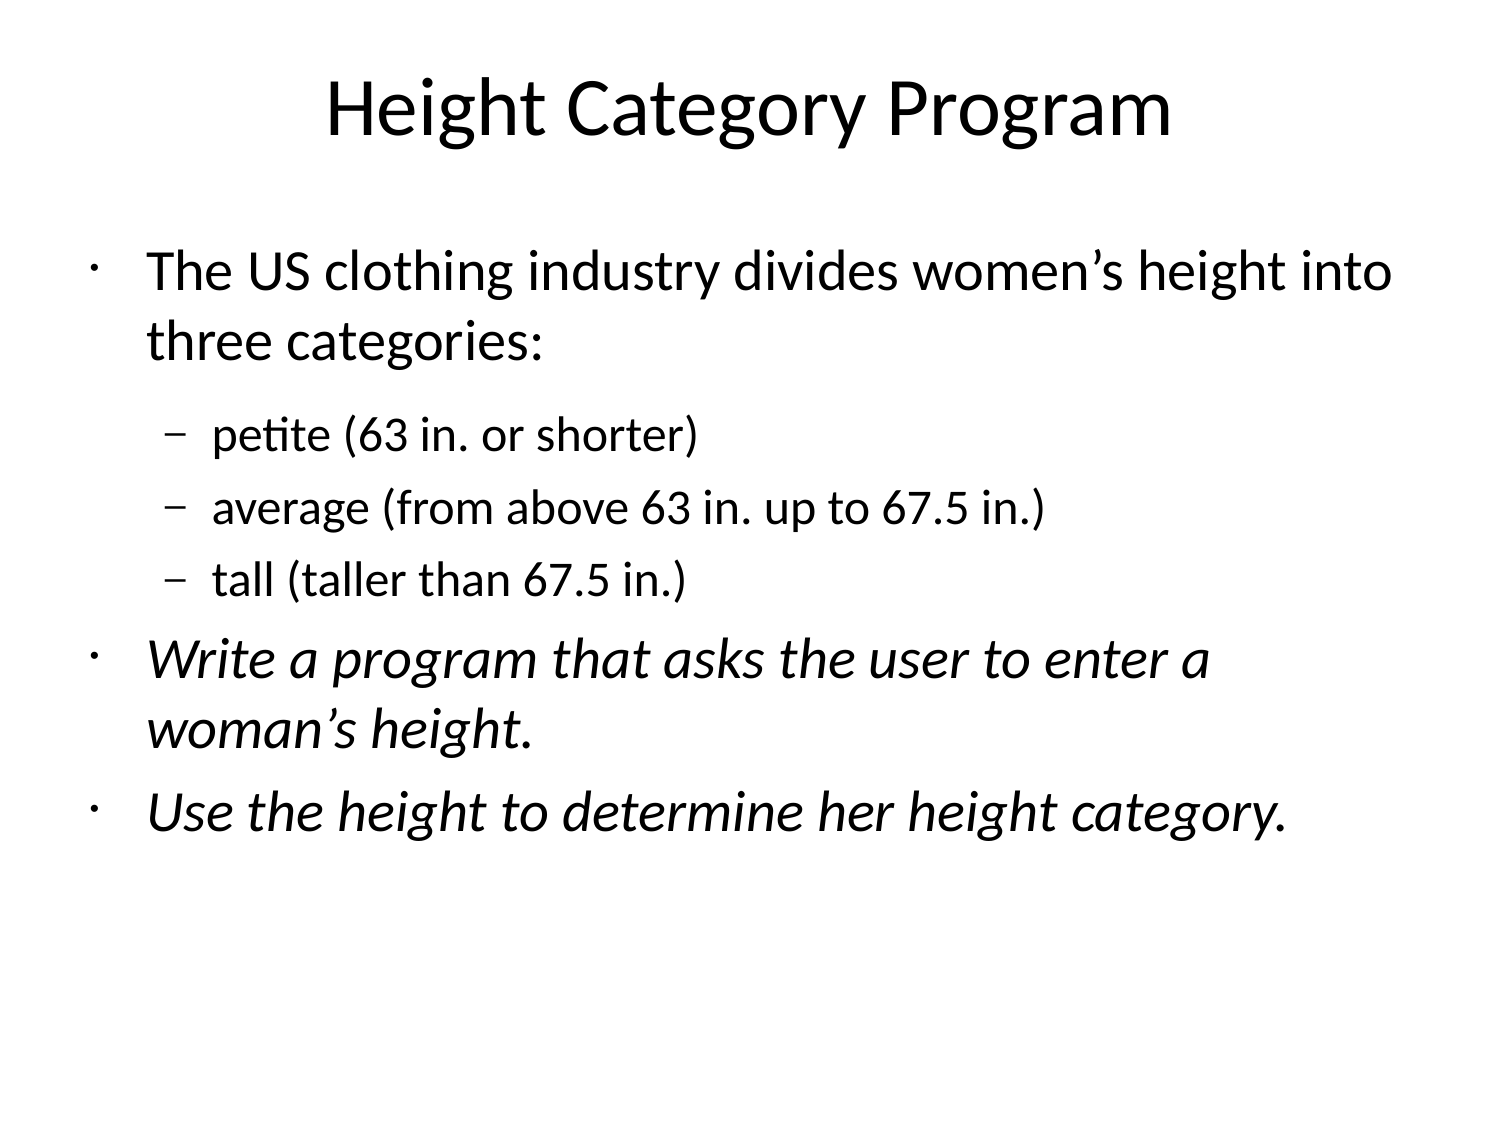

# Height Category Program
The US clothing industry divides women’s height into three categories:
petite (63 in. or shorter)
average (from above 63 in. up to 67.5 in.)
tall (taller than 67.5 in.)
Write a program that asks the user to enter a woman’s height.
Use the height to determine her height category.